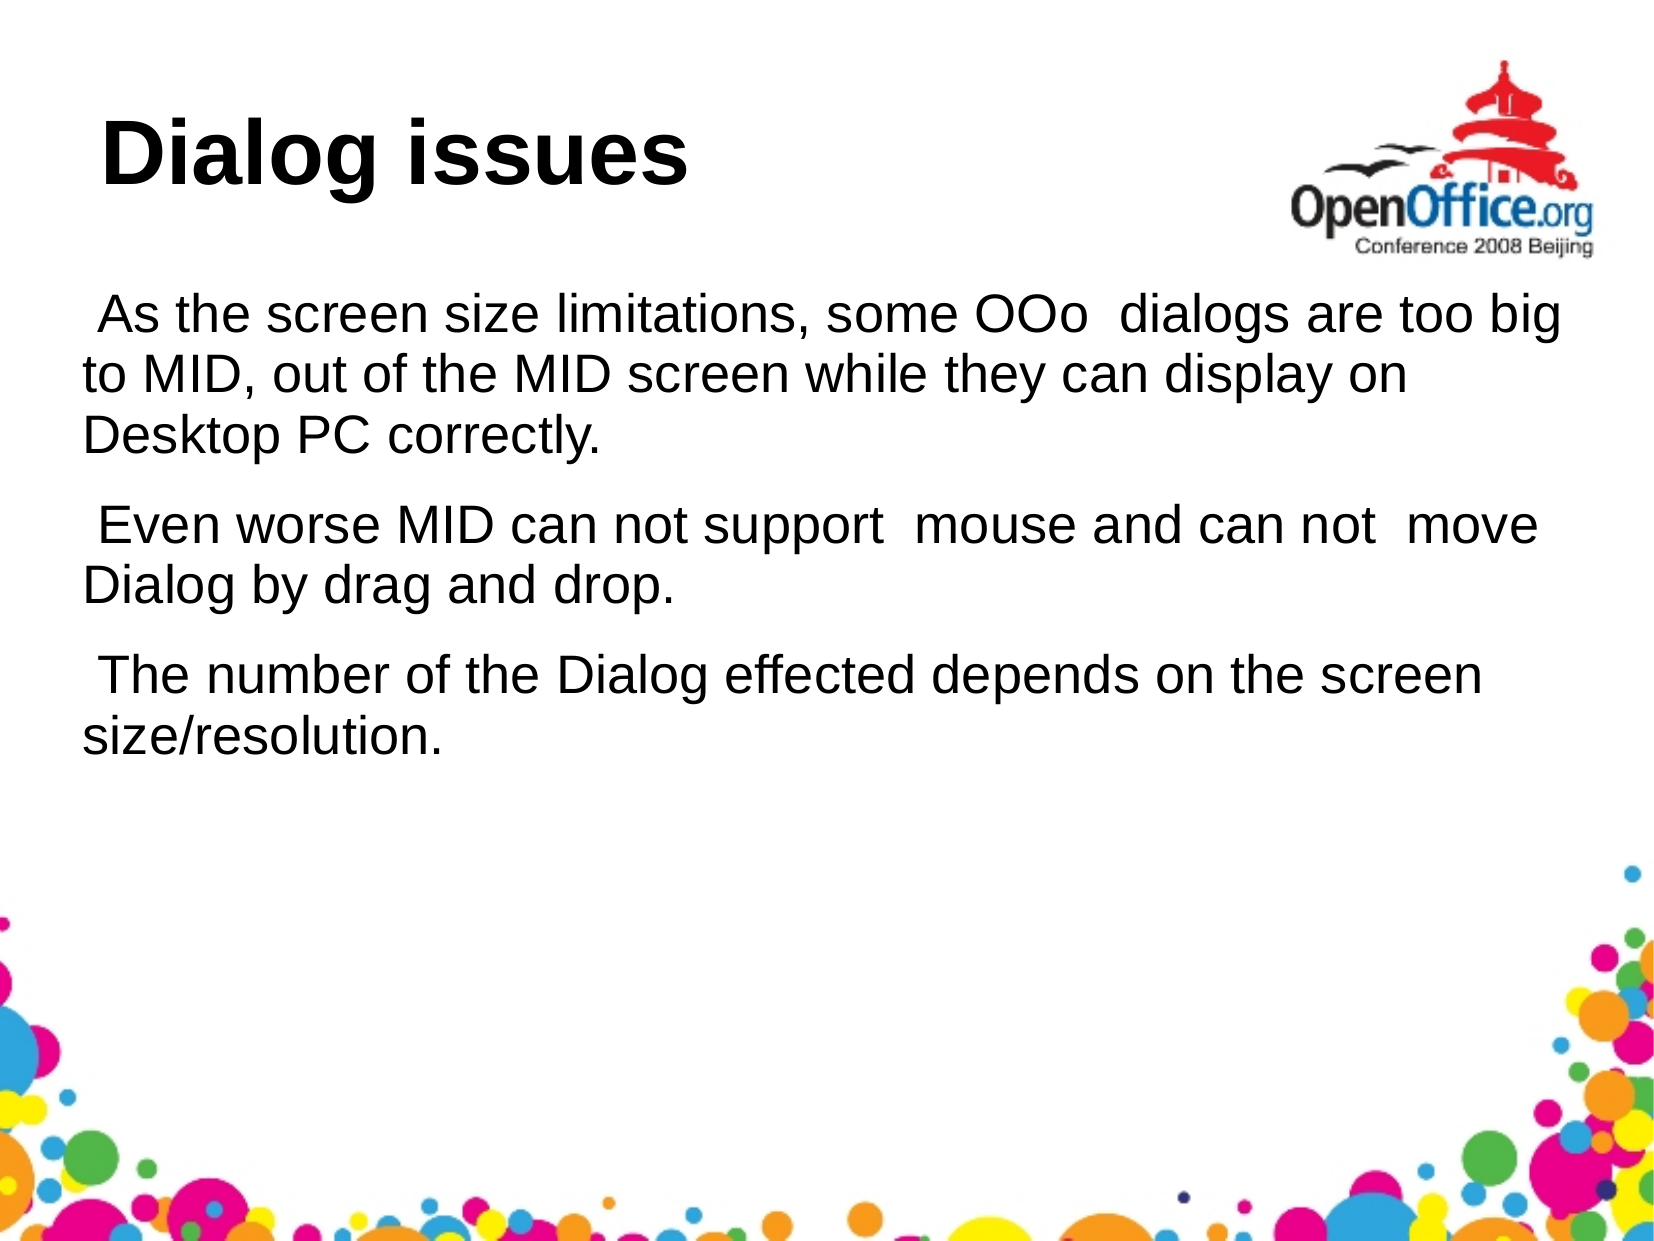

# Dialog issues
 As the screen size limitations, some OOo dialogs are too big to MID, out of the MID screen while they can display on Desktop PC correctly.
 Even worse MID can not support mouse and can not move Dialog by drag and drop.
 The number of the Dialog effected depends on the screen size/resolution.